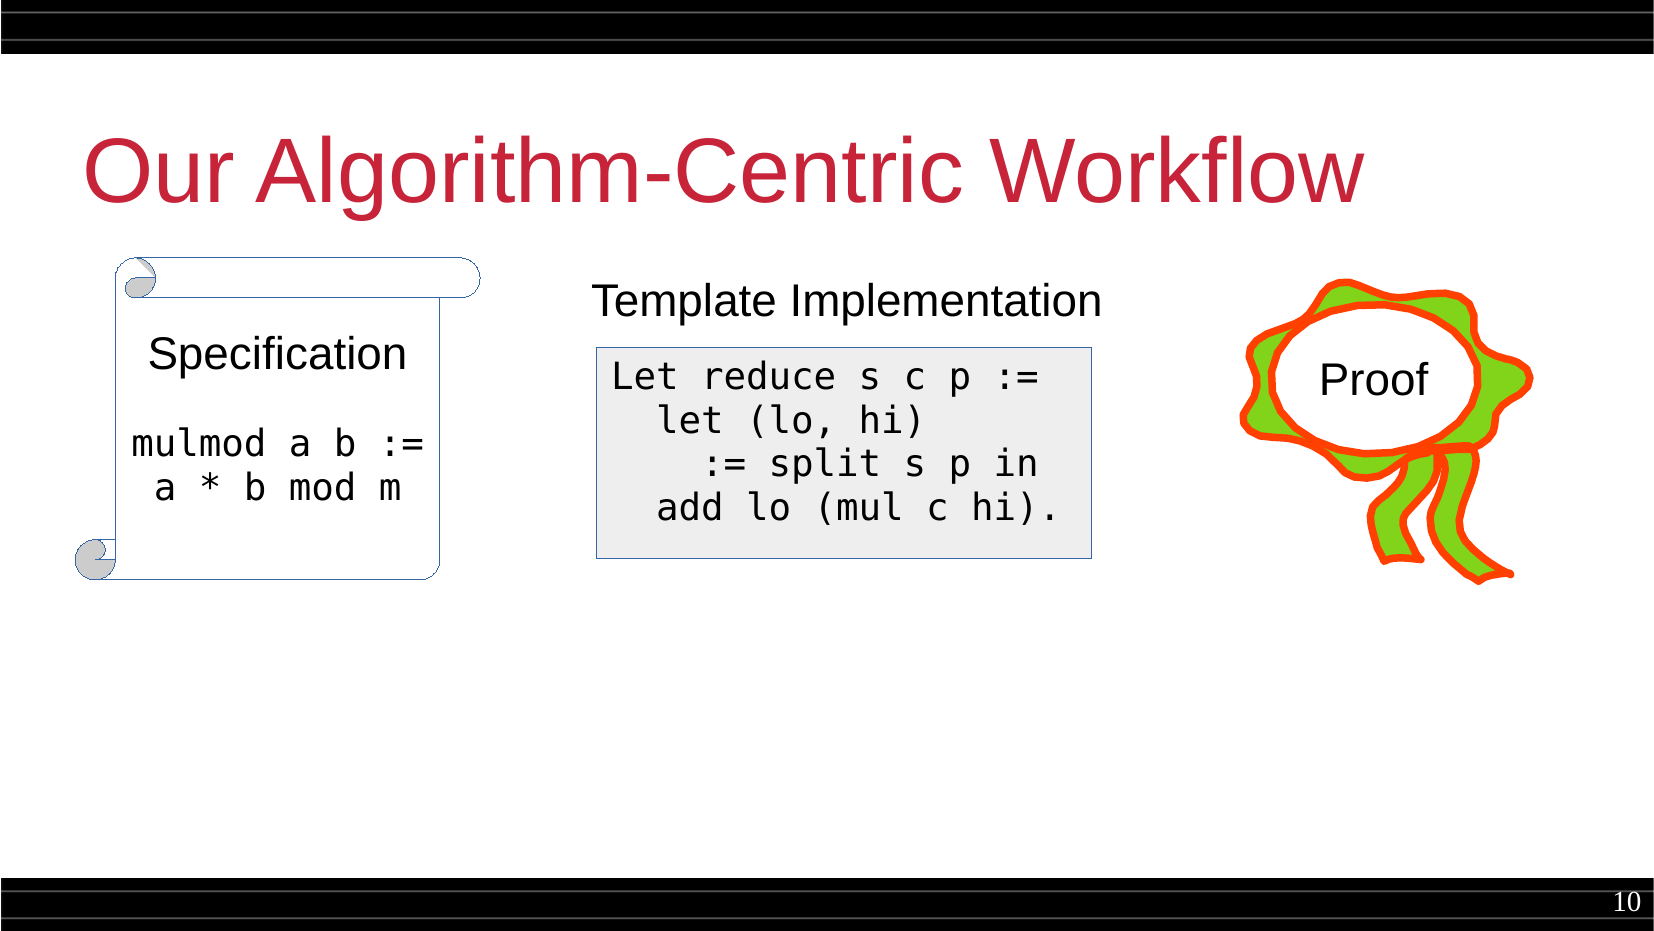

# Our Algorithm-Centric Workflow
Specification
mulmod a b :=
a * b mod m
Template Implementation
Proof
Let reduce s c p :=
 let (lo, hi)
 := split s p in
 add lo (mul c hi).